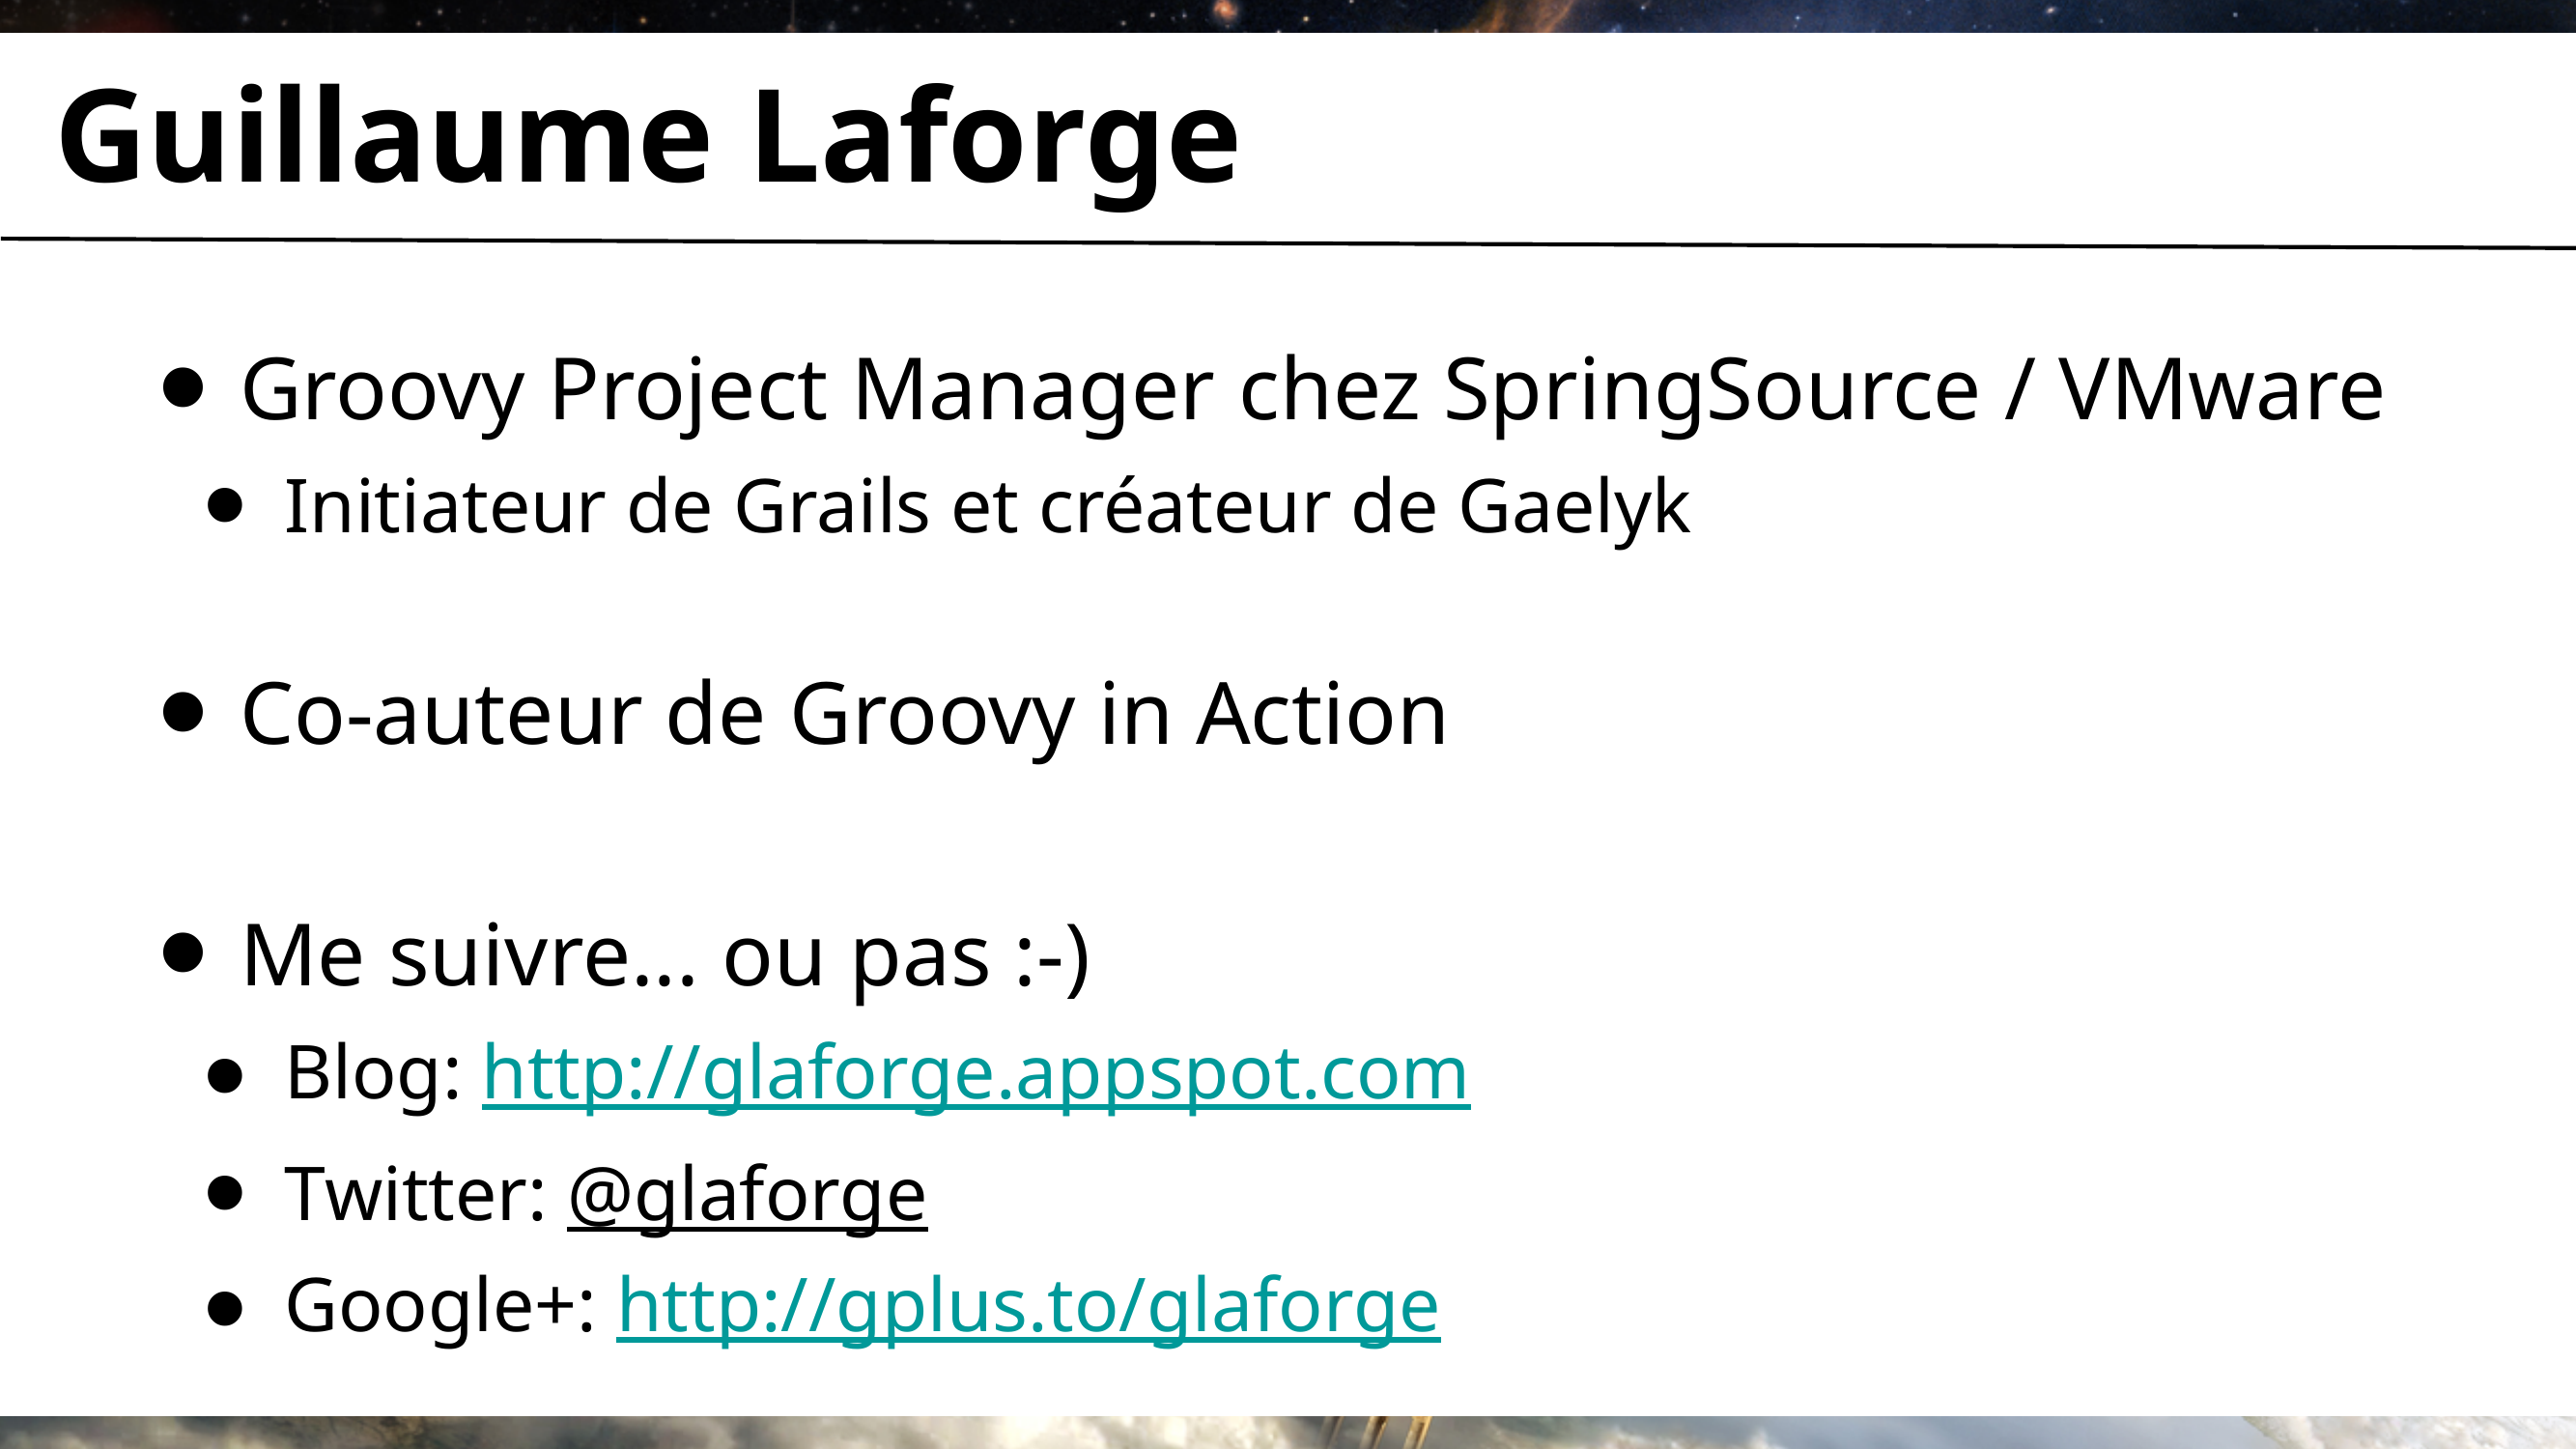

# Guillaume Laforge
Groovy Project Manager chez SpringSource / VMware
Initiateur de Grails et créateur de Gaelyk
Co-auteur de Groovy in Action
Me suivre... ou pas :-)
Blog: http://glaforge.appspot.com
Twitter: @glaforge
Google+: http://gplus.to/glaforge